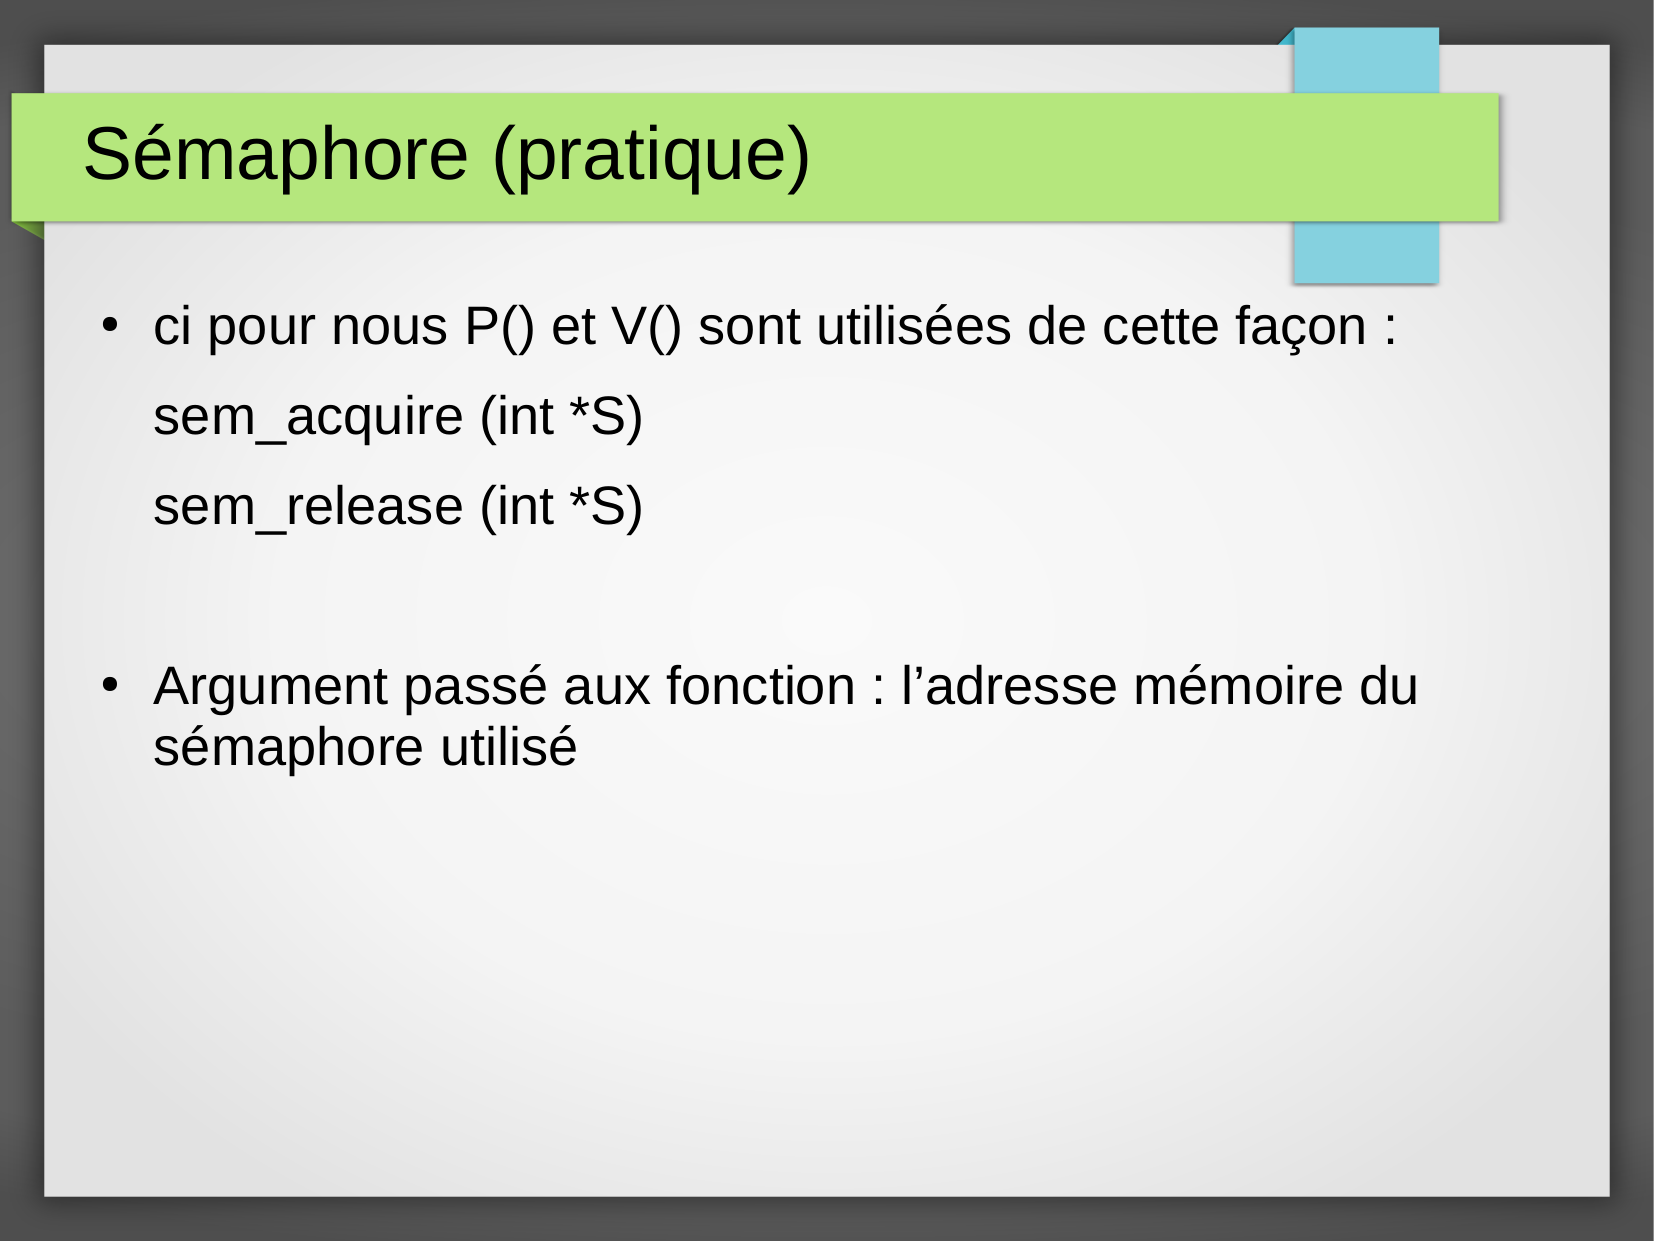

# Sémaphore (pratique)
ci pour nous P() et V() sont utilisées de cette façon :
sem_acquire (int *S)
sem_release (int *S)
Argument passé aux fonction : l’adresse mémoire du sémaphore utilisé